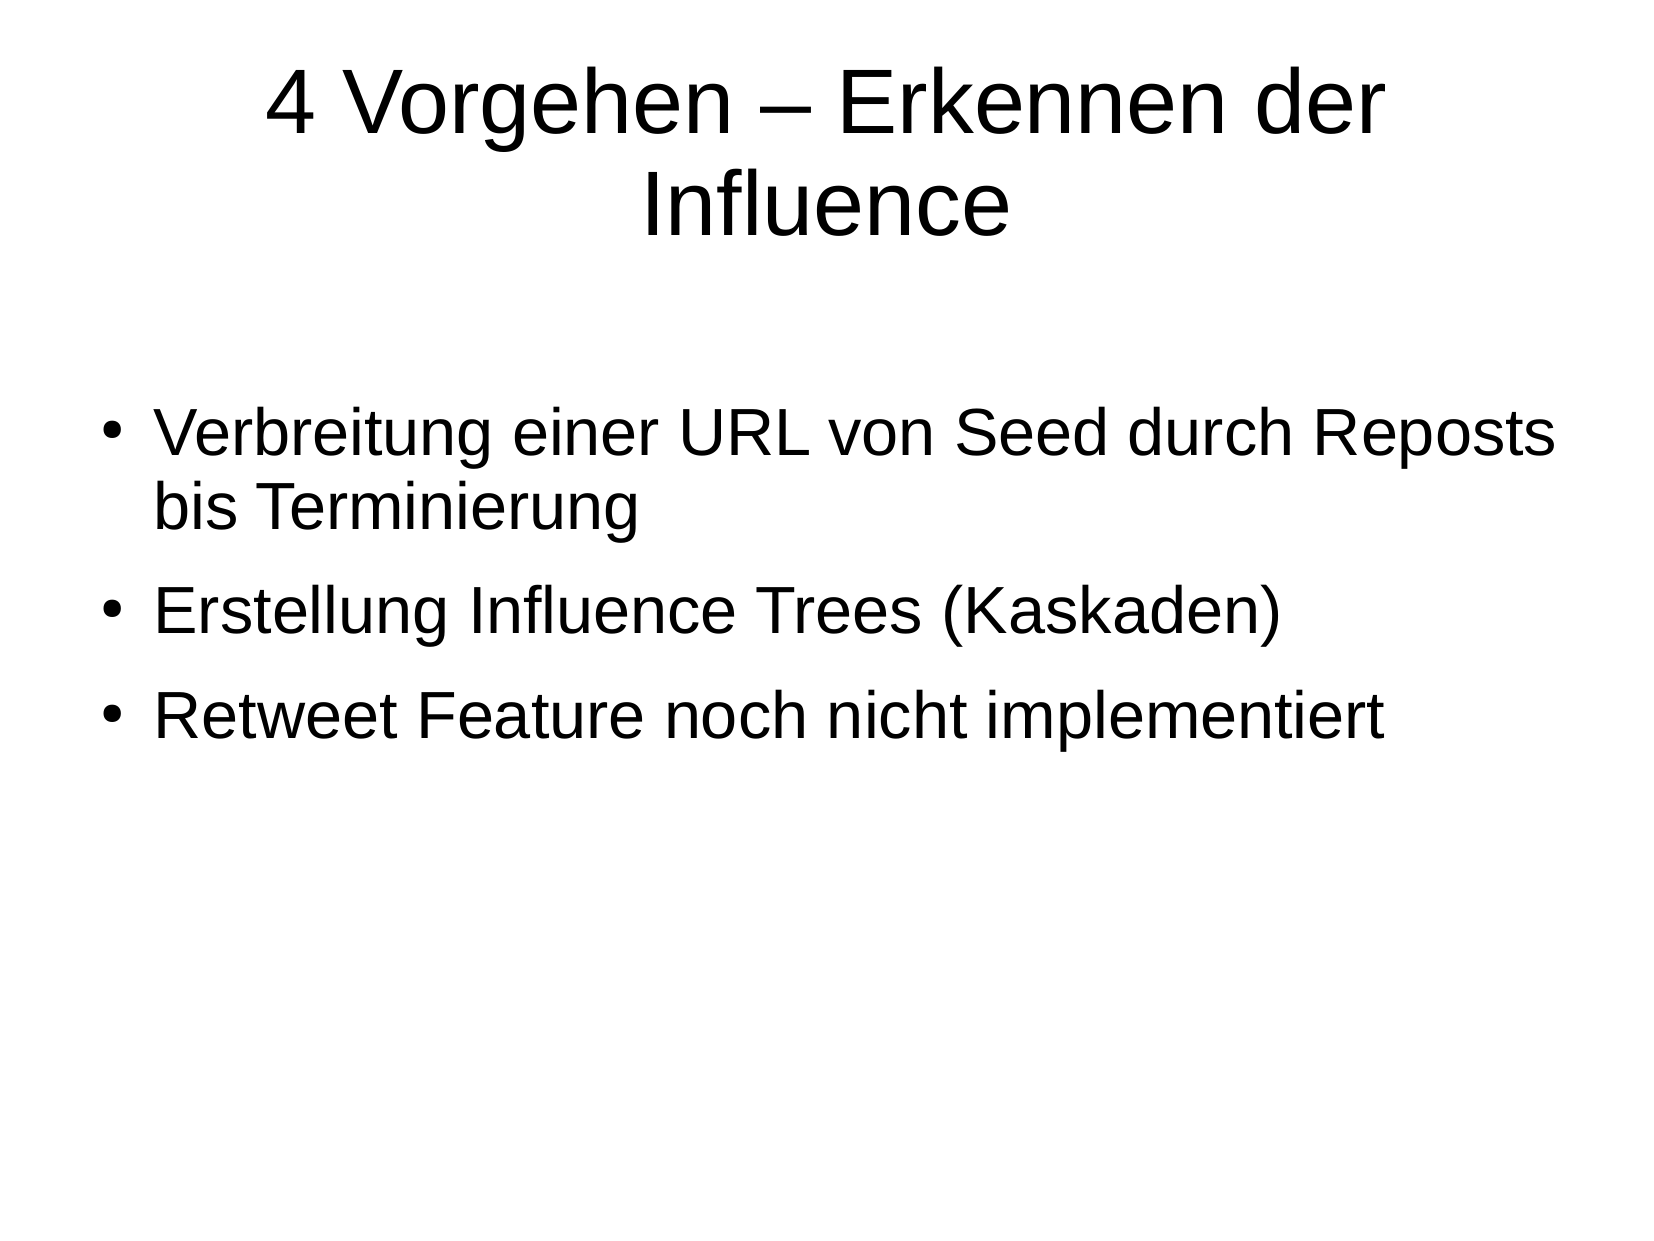

# 4 Vorgehen – Erkennen der Influence
Verbreitung einer URL von Seed durch Reposts bis Terminierung
Erstellung Influence Trees (Kaskaden)
Retweet Feature noch nicht implementiert